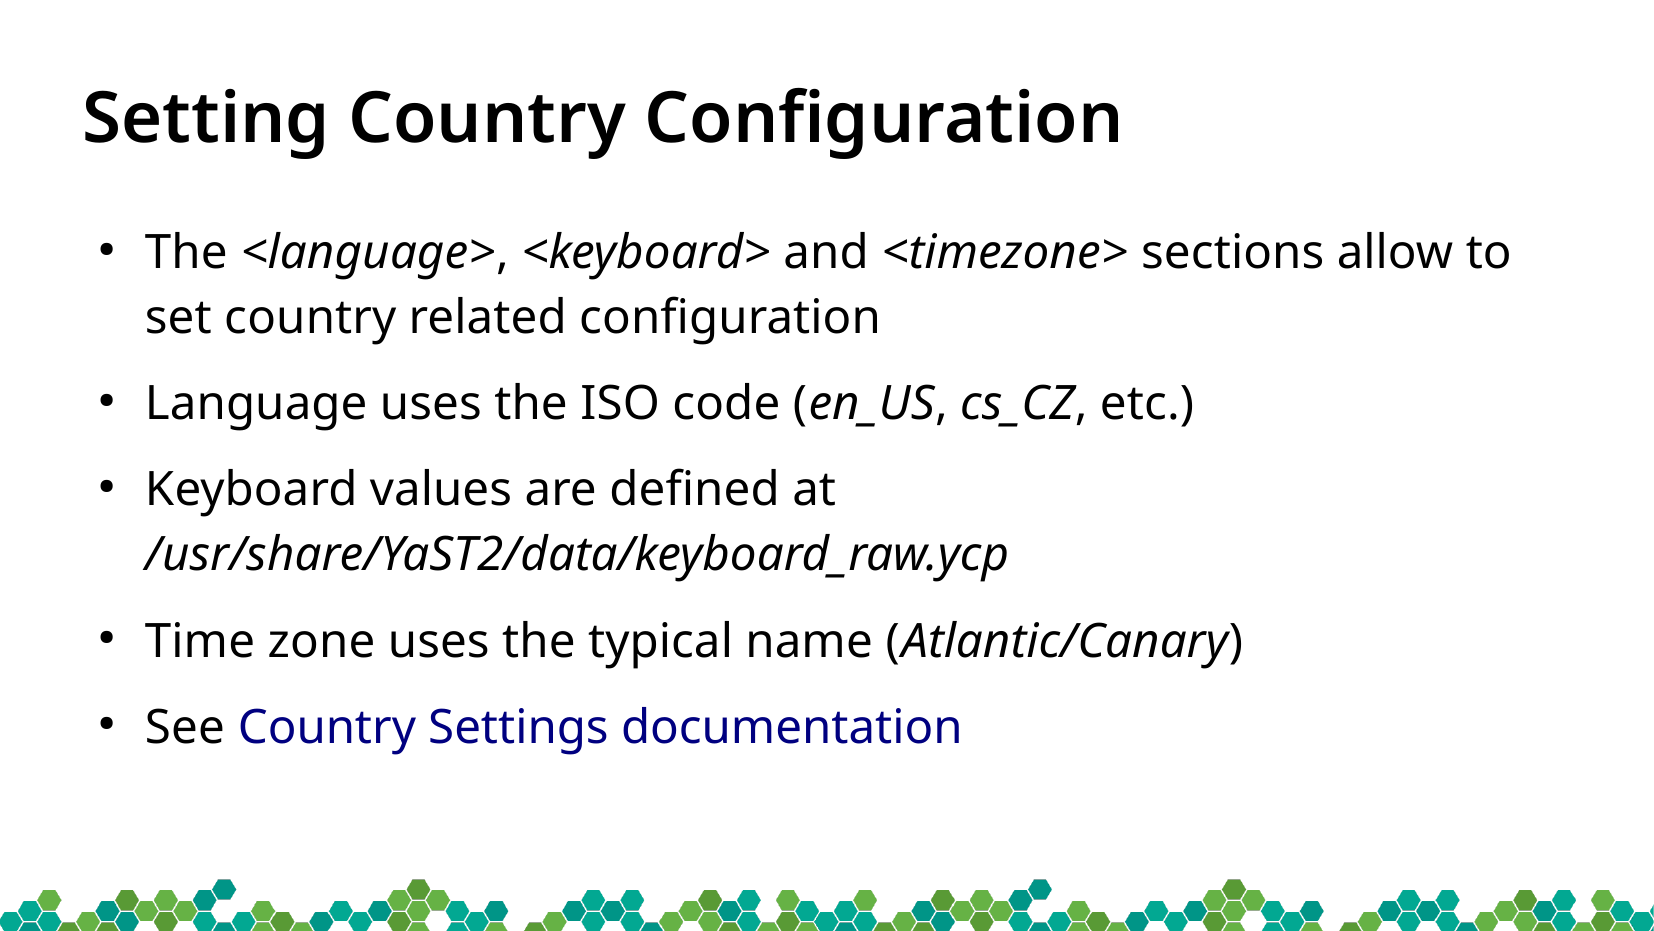

# Setting Country Configuration
The <language>, <keyboard> and <timezone> sections allow to set country related configuration
Language uses the ISO code (en_US, cs_CZ, etc.)
Keyboard values are defined at /usr/share/YaST2/data/keyboard_raw.ycp
Time zone uses the typical name (Atlantic/Canary)
See Country Settings documentation